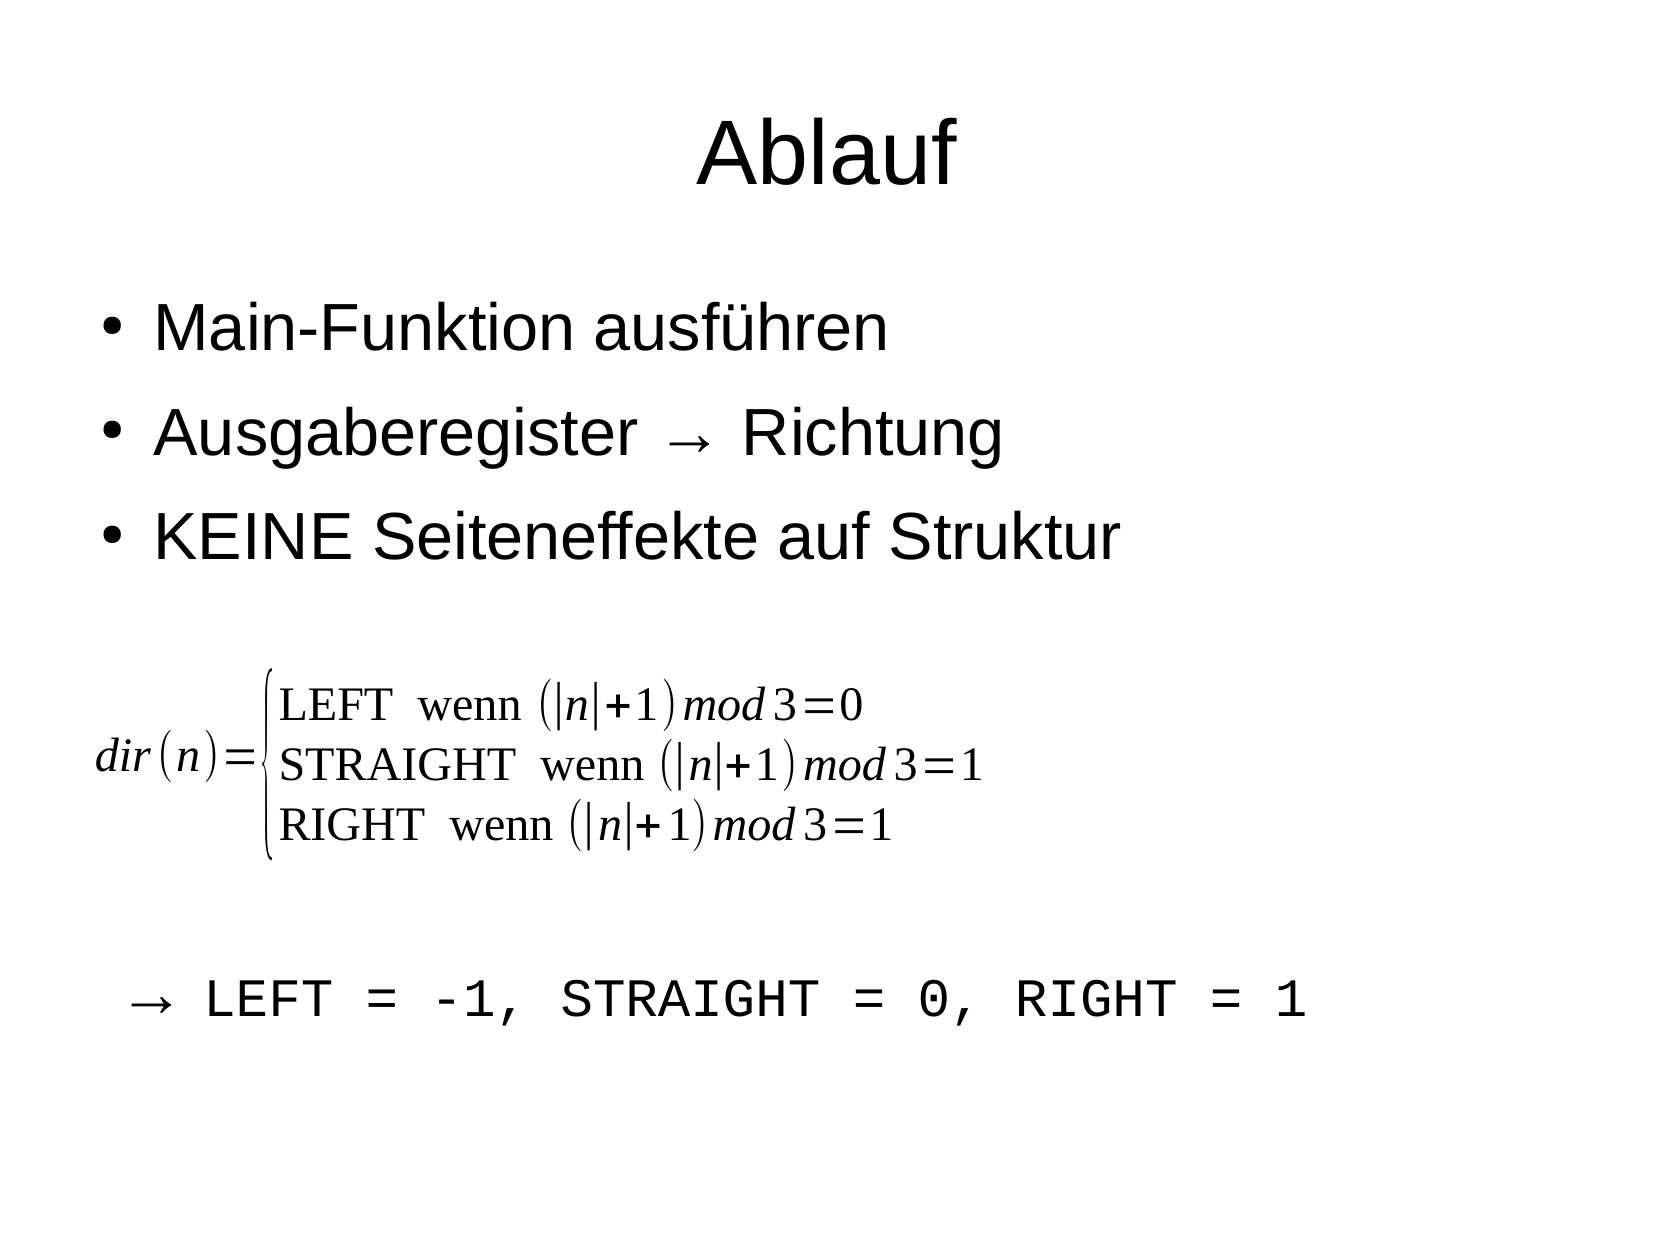

# Ablauf
Main-Funktion ausführen
Ausgaberegister → Richtung
KEINE Seiteneffekte auf Struktur
→ LEFT = -1, STRAIGHT = 0, RIGHT = 1